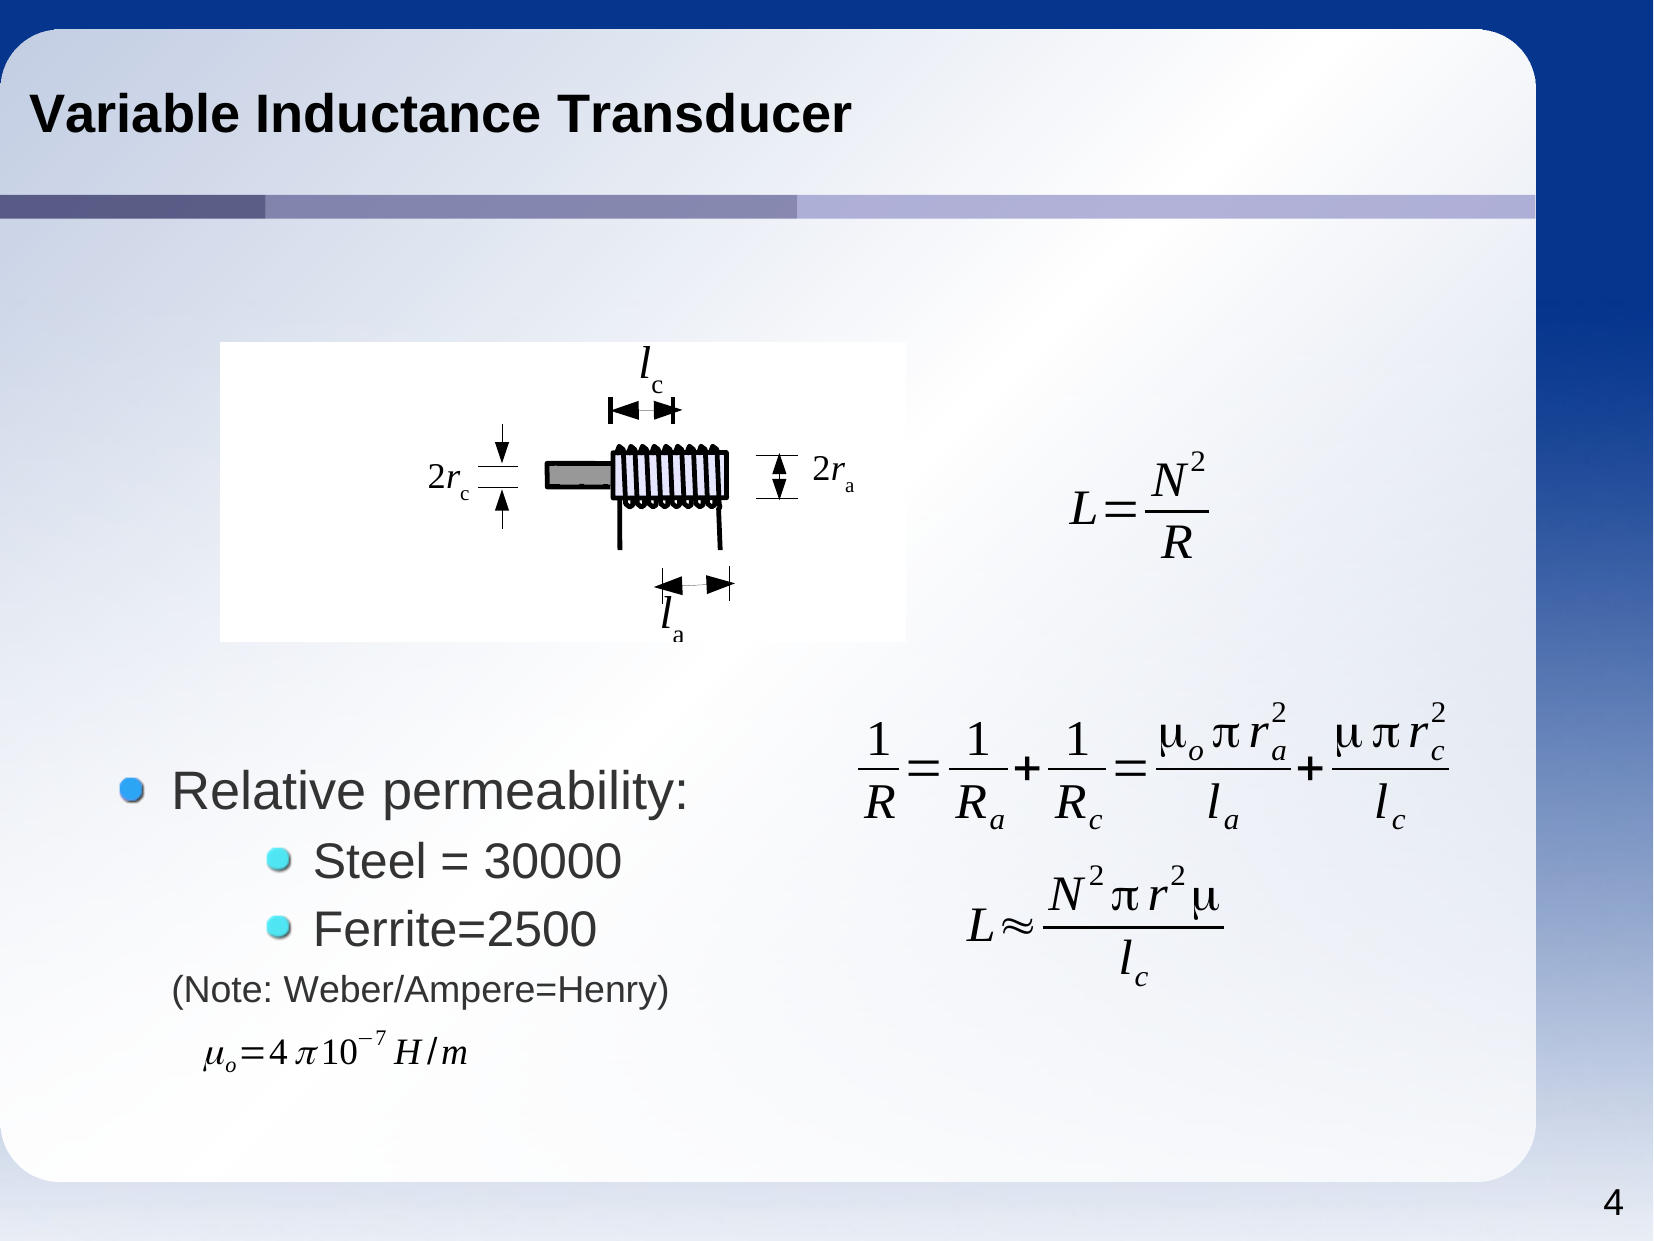

# Variable Inductance Transducer
Relative permeability:
Steel = 30000
Ferrite=2500
(Note: Weber/Ampere=Henry)
4